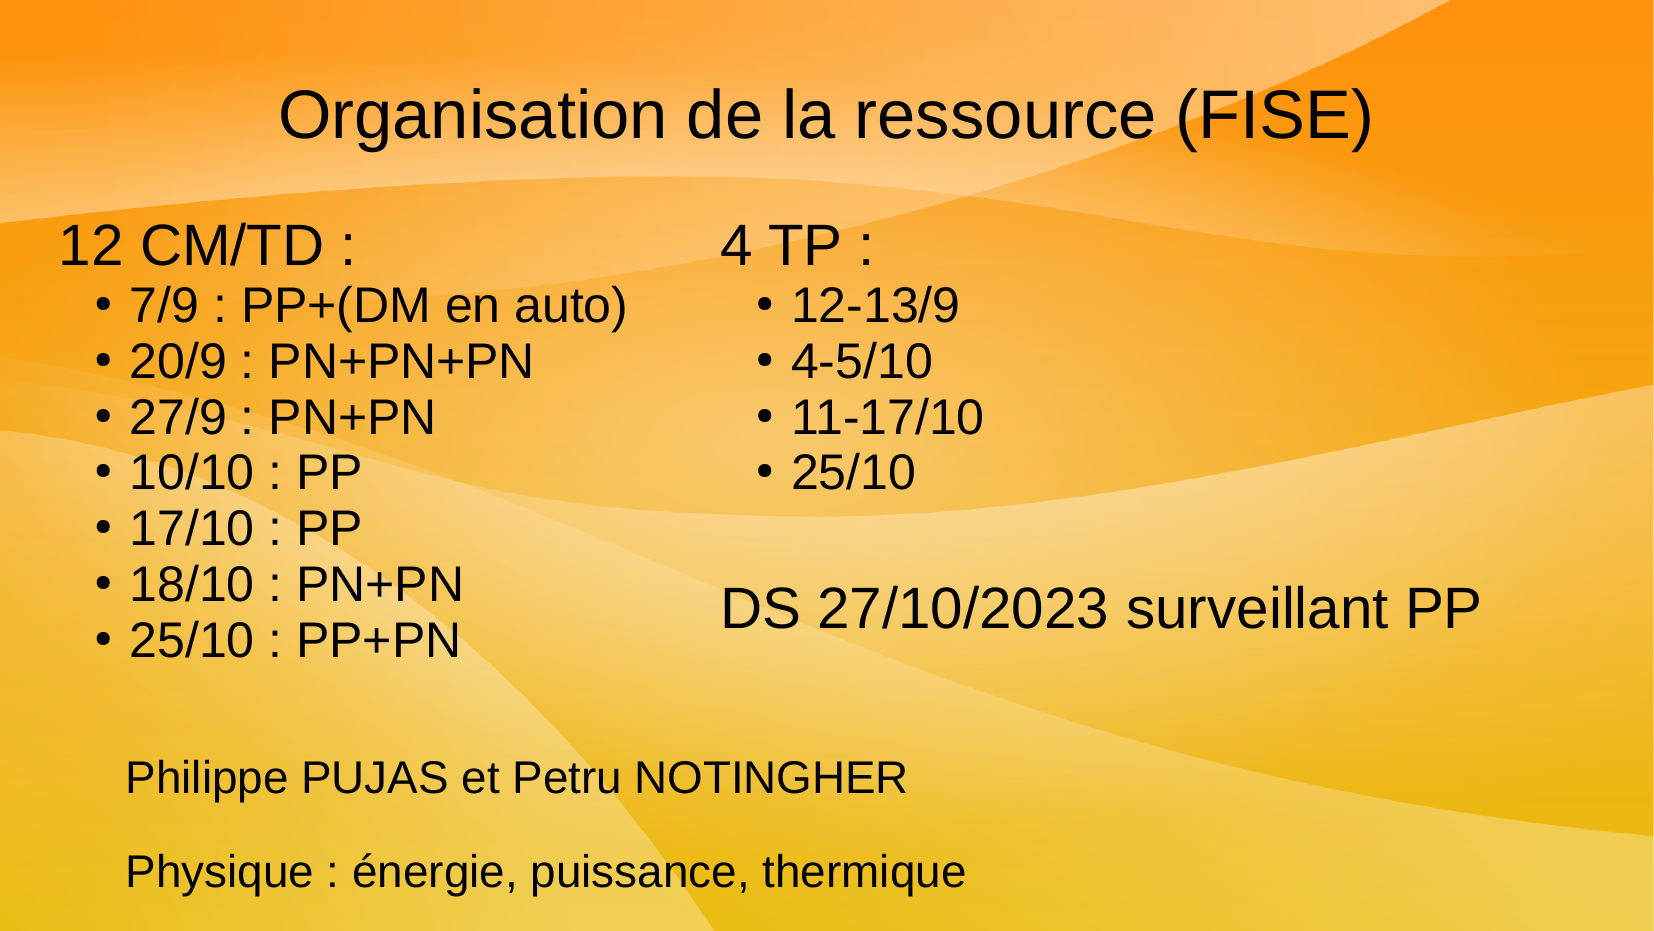

# Organisation de la ressource (FISE)
12 CM/TD :
7/9 : PP+(DM en auto)
20/9 : PN+PN+PN
27/9 : PN+PN
10/10 : PP
17/10 : PP
18/10 : PN+PN
25/10 : PP+PN
4 TP :
12-13/9
4-5/10
11-17/10
25/10
DS 27/10/2023 surveillant PP
Philippe PUJAS et Petru NOTINGHER
Physique : énergie, puissance, thermique